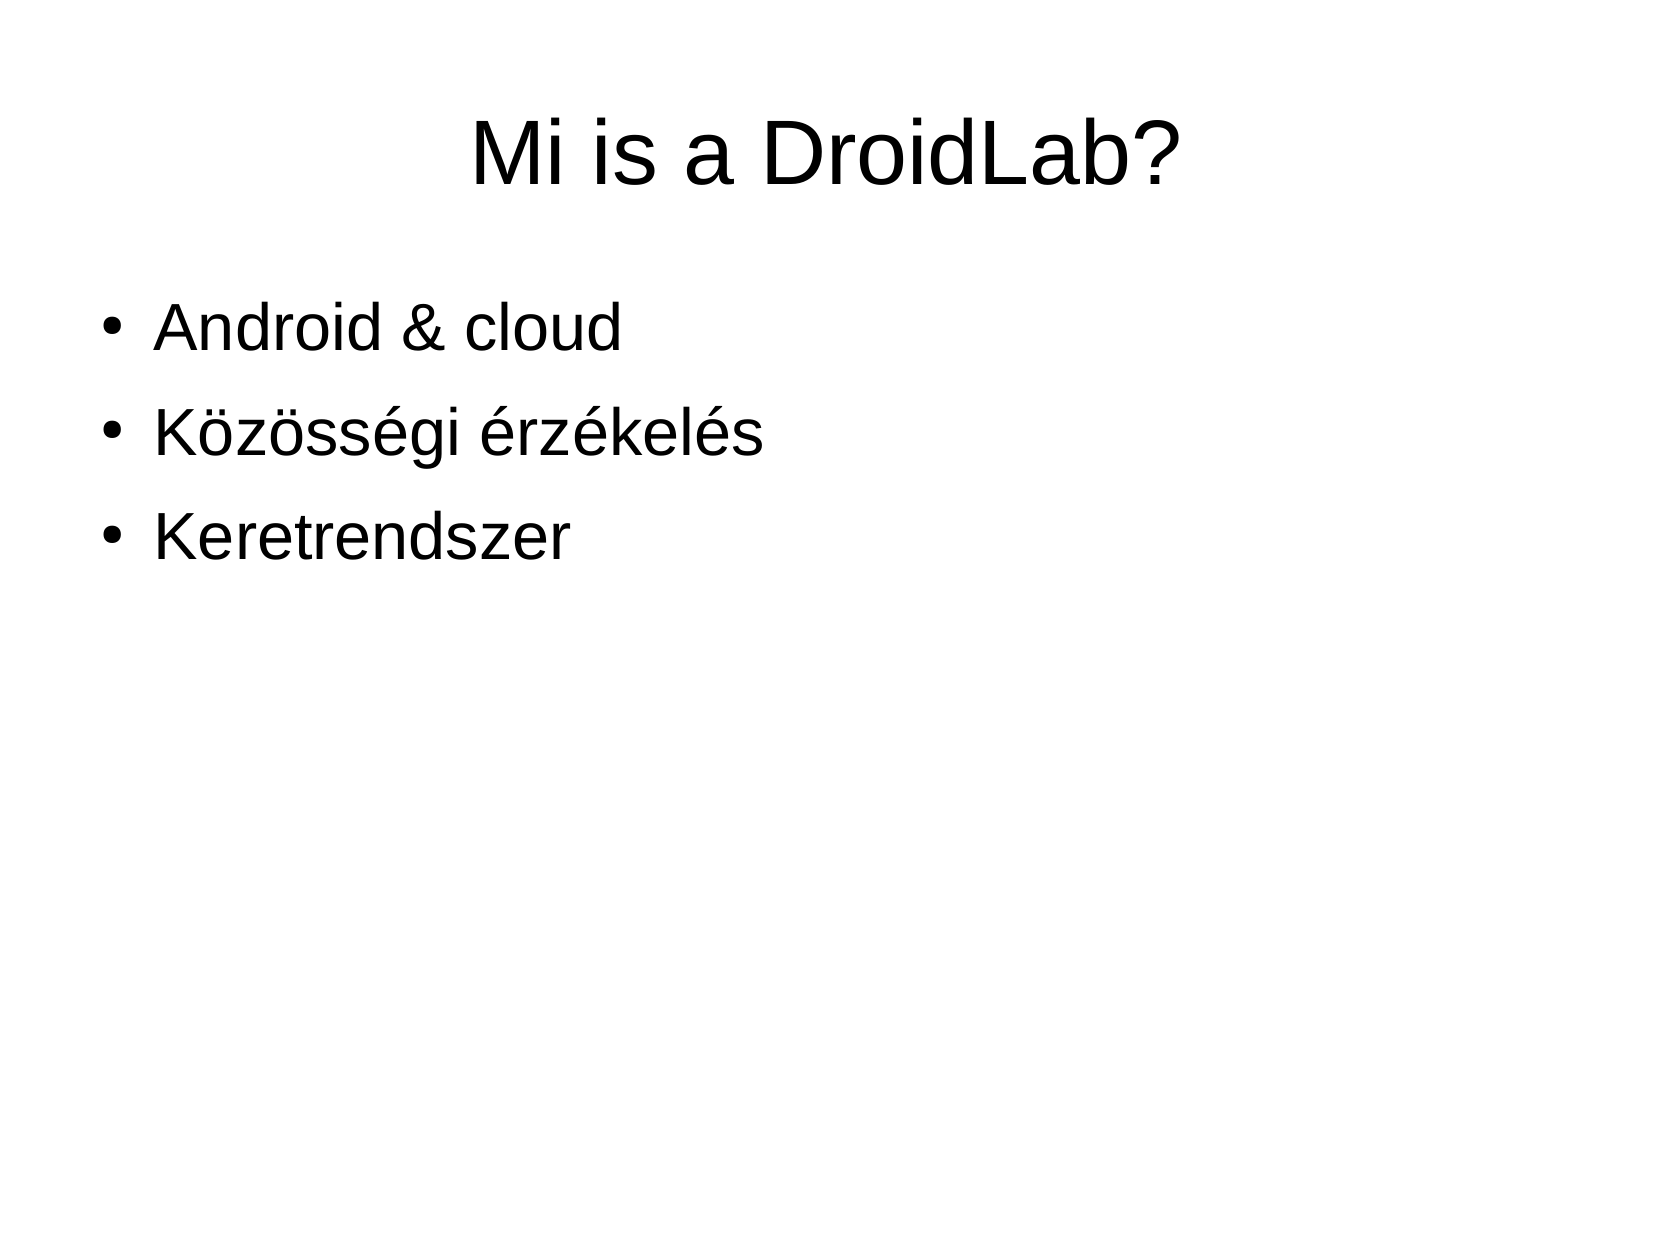

# Mi is a DroidLab?
Android & cloud
Közösségi érzékelés
Keretrendszer